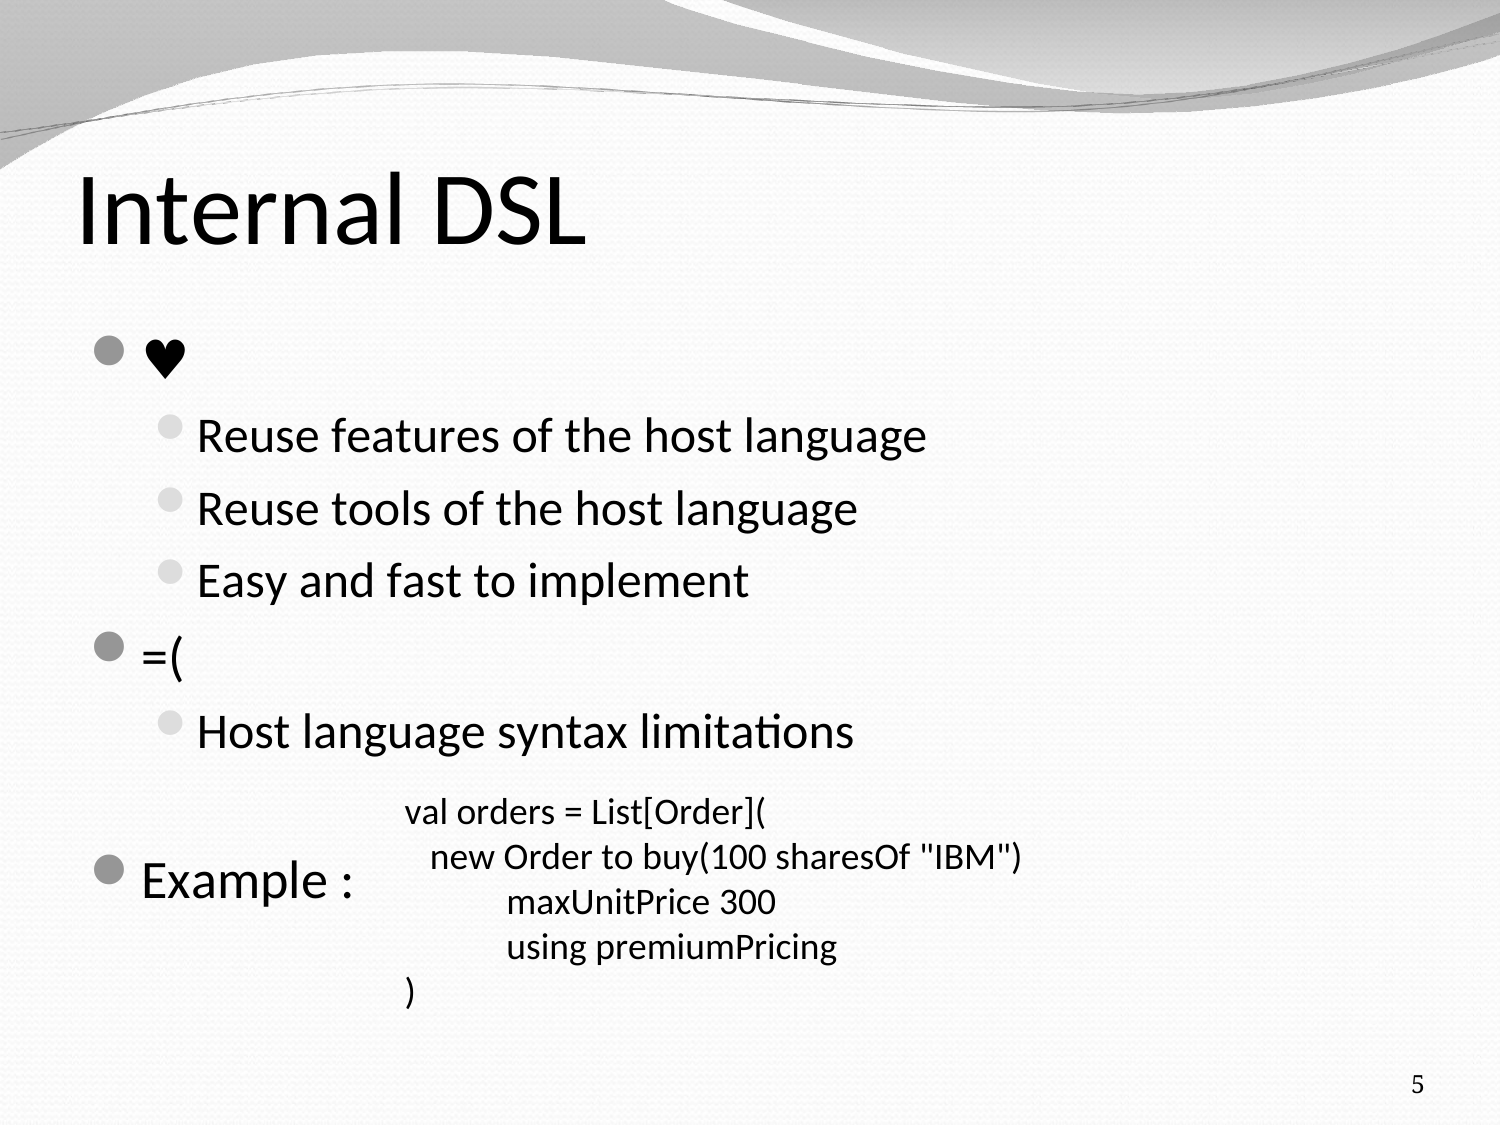

Internal DSL
# ♥
Reuse features of the host language
Reuse tools of the host language
Easy and fast to implement
=(
Host language syntax limitations
Example :
val orders = List[Order](
 new Order to buy(100 sharesOf "IBM")
 maxUnitPrice 300
 using premiumPricing
)